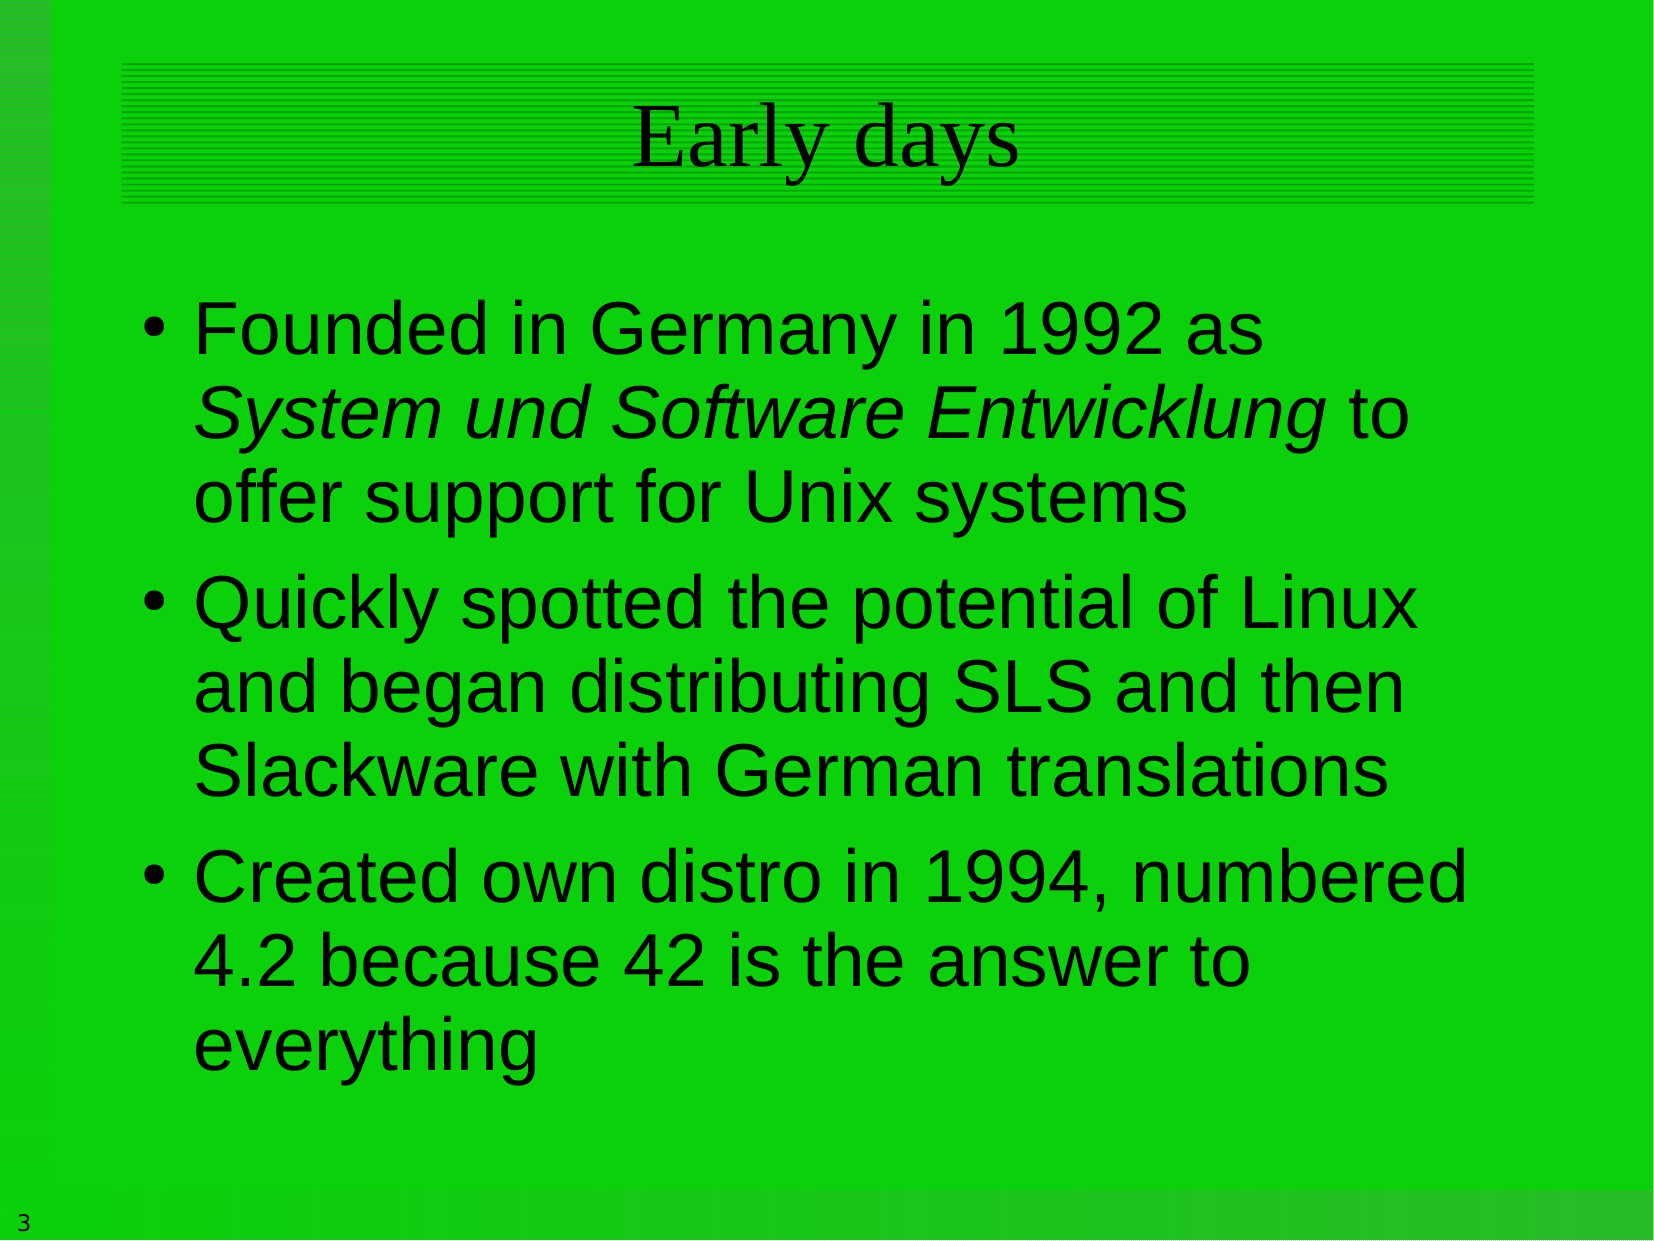

# Early days
Founded in Germany in 1992 as System und Software Entwicklung to offer support for Unix systems
Quickly spotted the potential of Linux and began distributing SLS and then Slackware with German translations
Created own distro in 1994, numbered 4.2 because 42 is the answer to everything